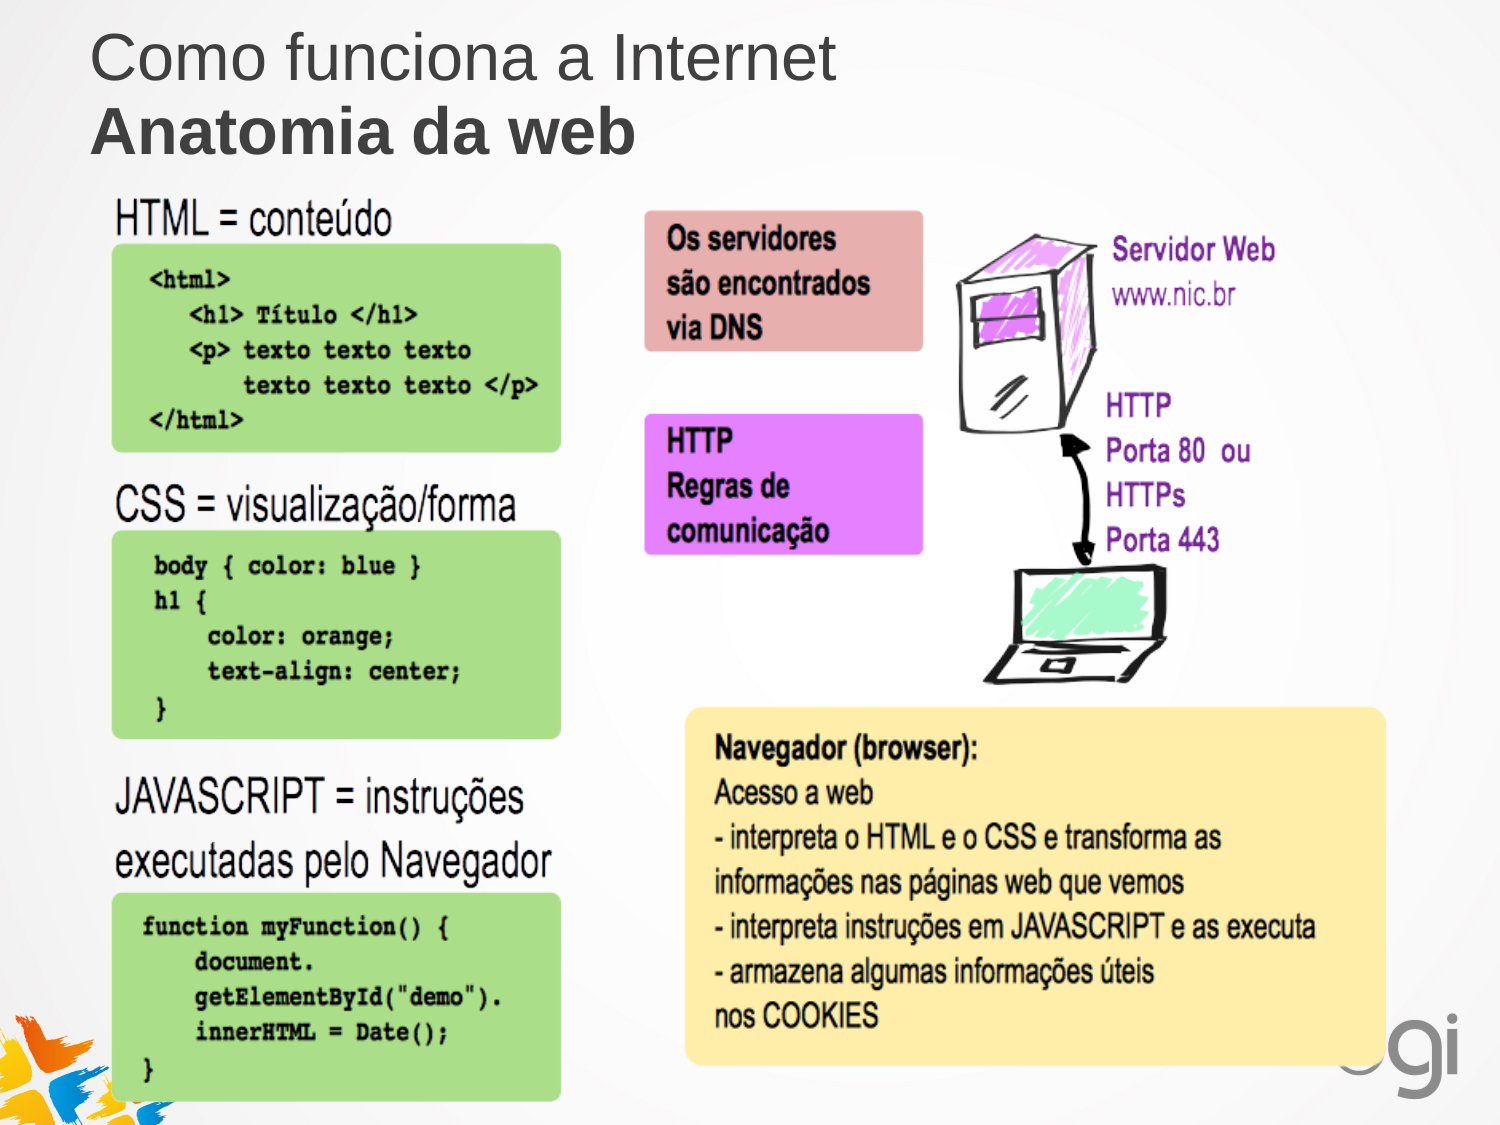

Como funciona a Internet
Anatomia da web